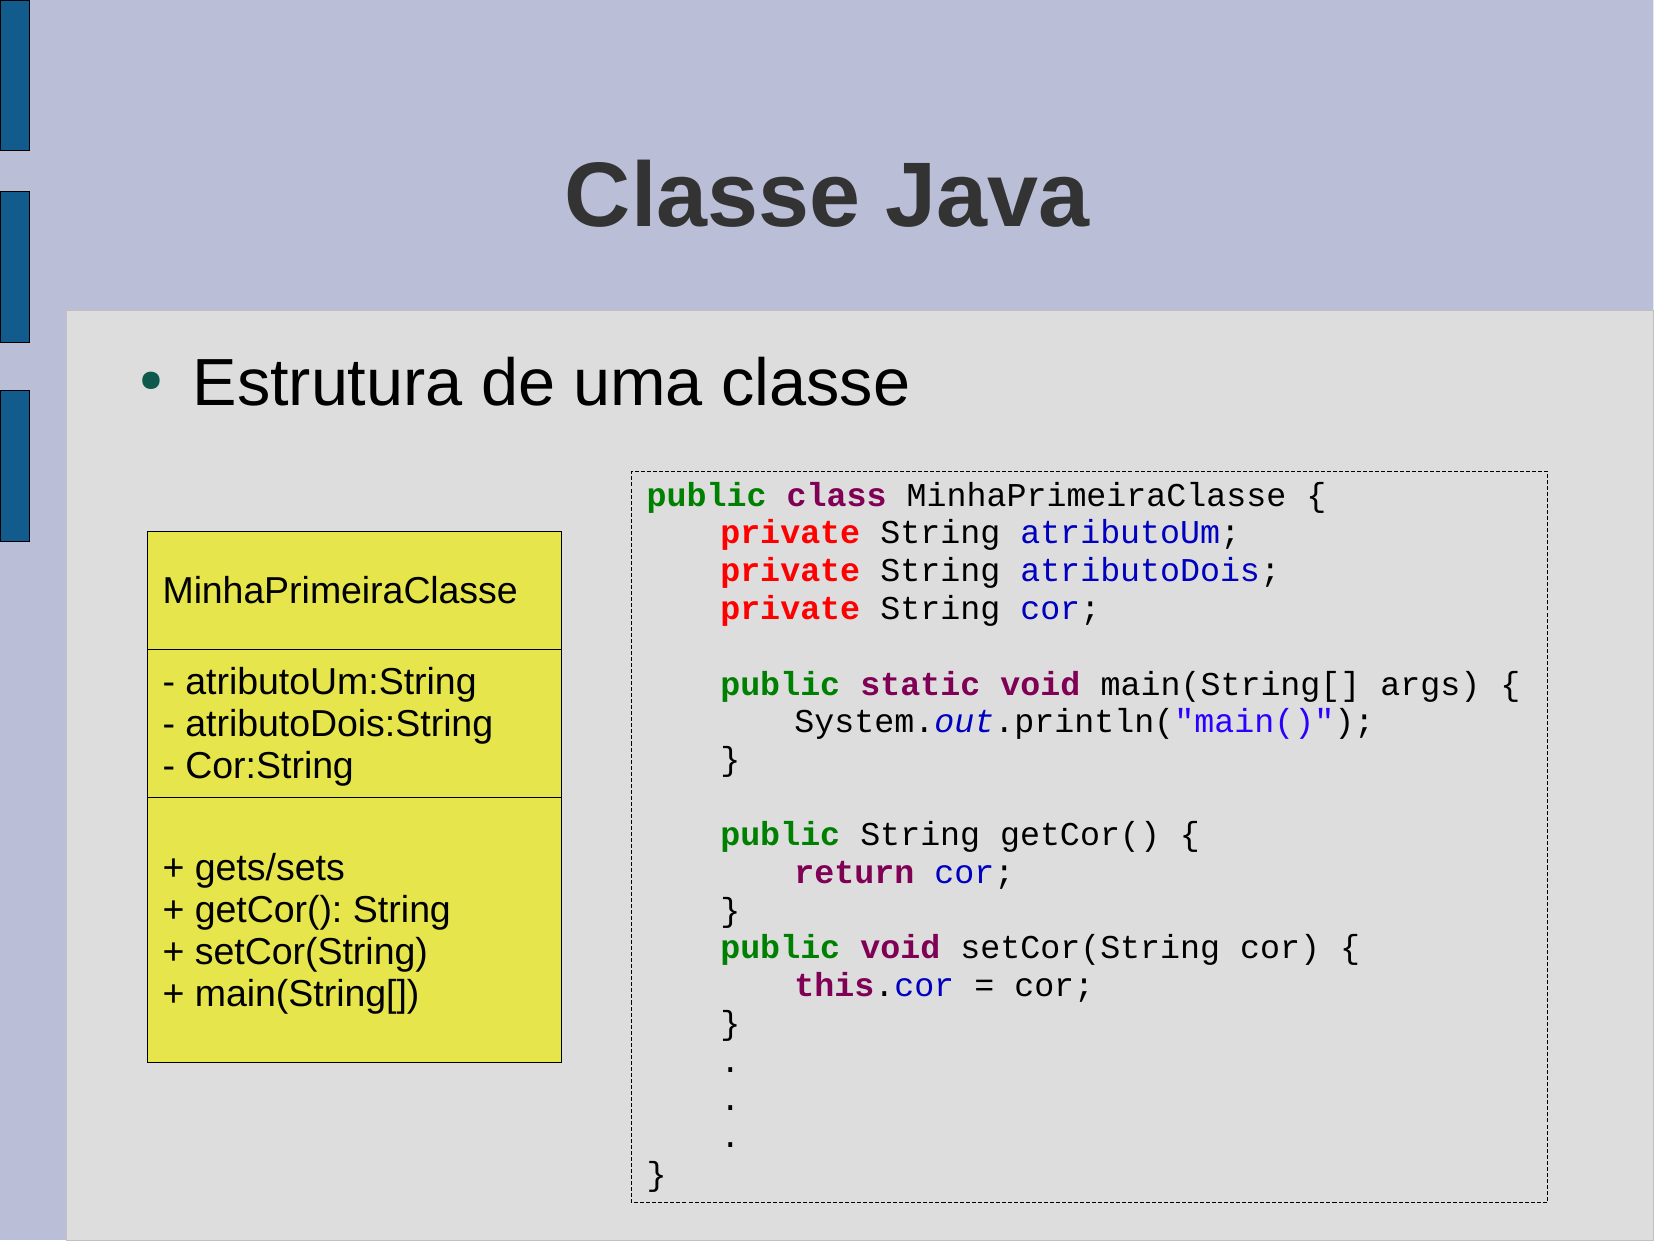

# Classe Java
Estrutura de uma classe
public class MinhaPrimeiraClasse {
	private String atributoUm;
	private String atributoDois;
	private String cor;
	public static void main(String[] args) {
		System.out.println("main()");
	}
	public String getCor() {
		return cor;
	}
	public void setCor(String cor) {
		this.cor = cor;
	}
	.
	.
	.
}
MinhaPrimeiraClasse
- atributoUm:String
- atributoDois:String
- Cor:String
+ gets/sets
+ getCor(): String
+ setCor(String)
+ main(String[])